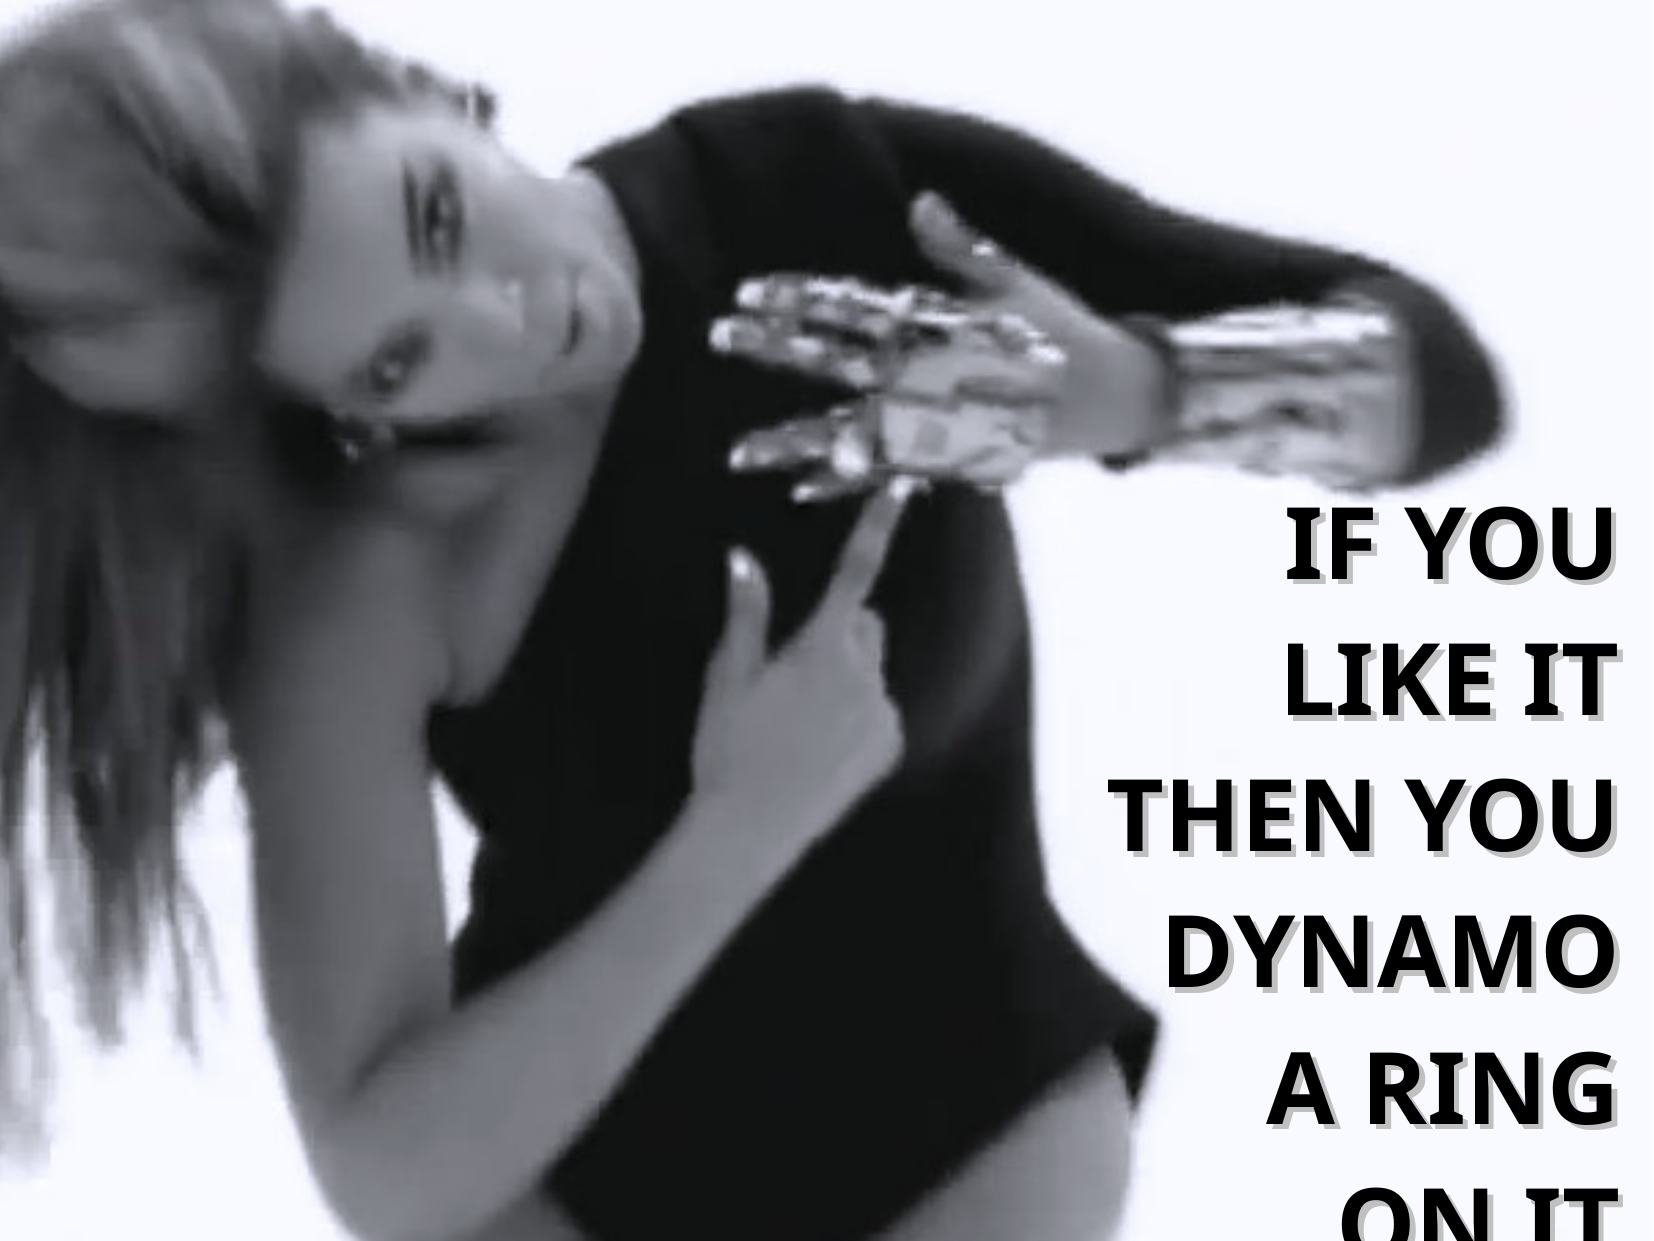

# IF YOU
LIKE IT
THEN YOU
DYNAMO
A RING
ON IT